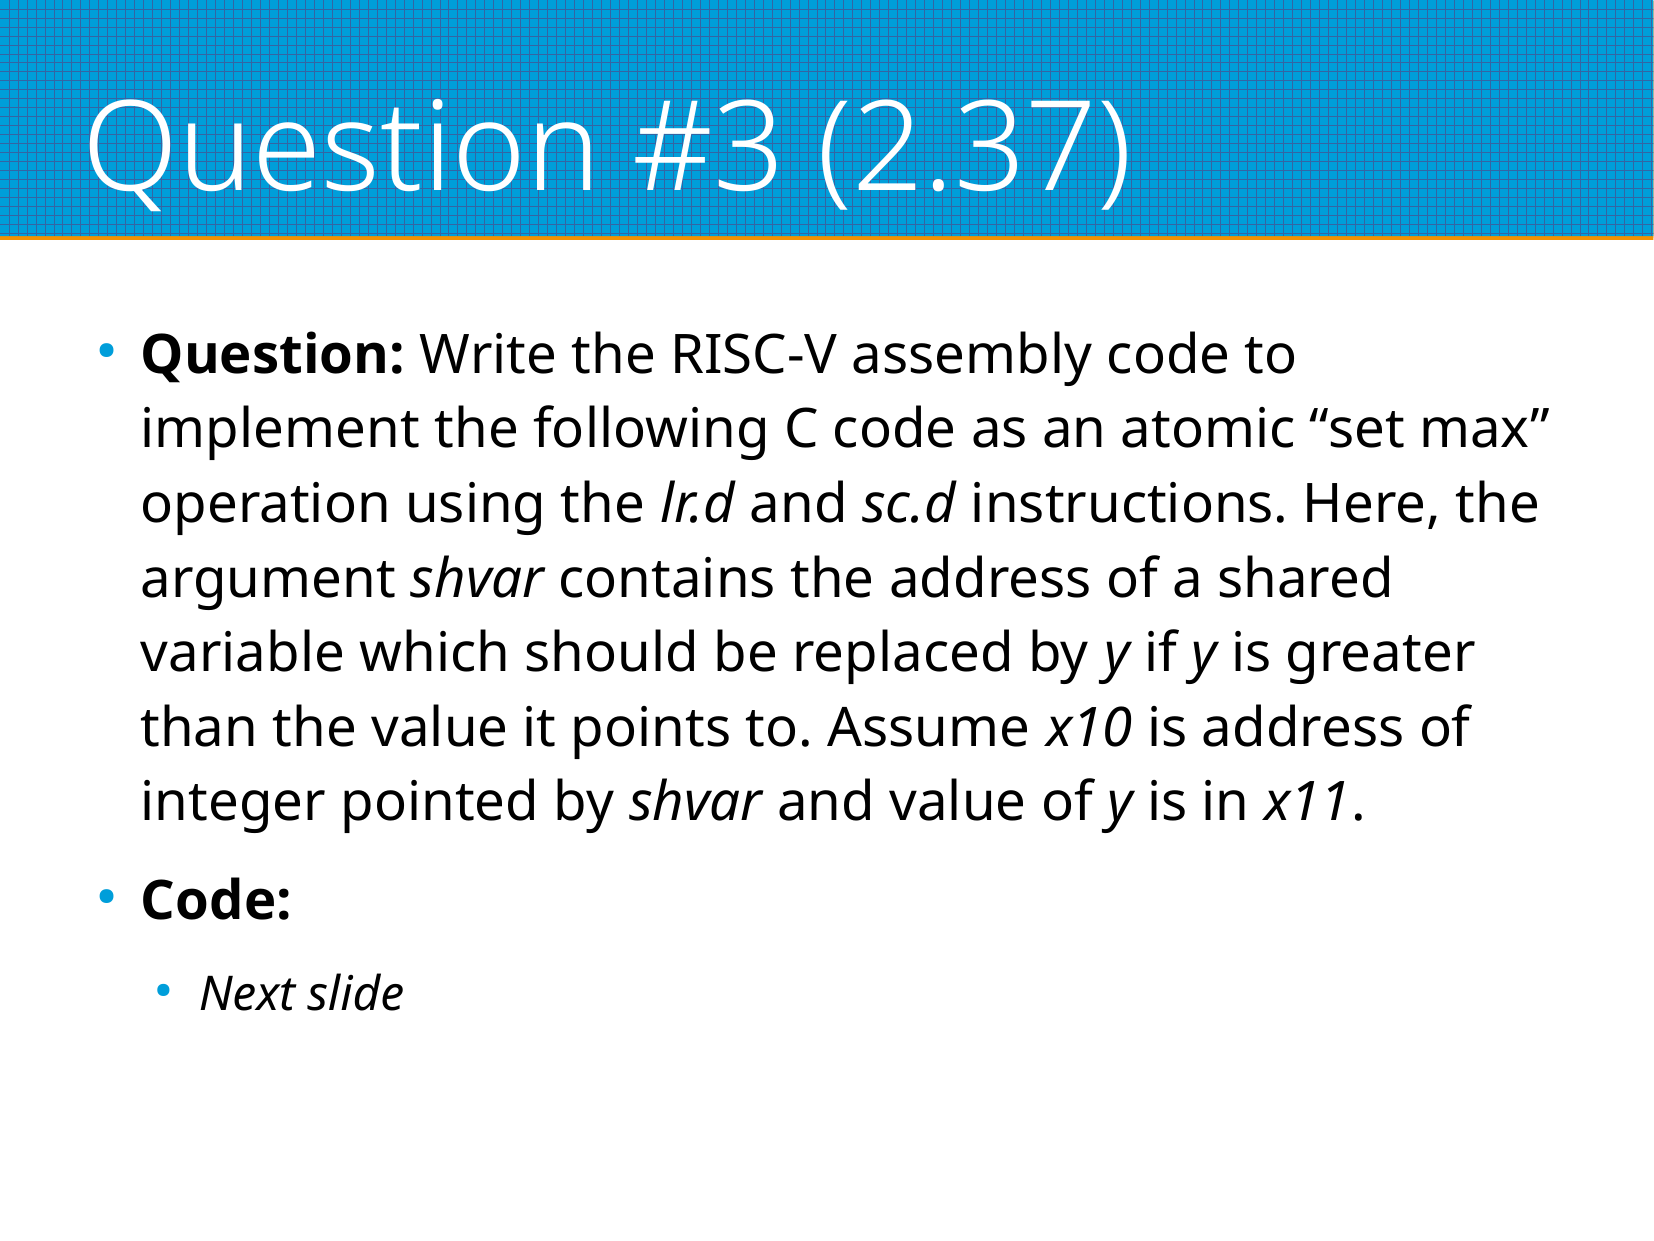

# Question #3 (2.37)
Question: Write the RISC-V assembly code to implement the following C code as an atomic “set max” operation using the lr.d and sc.d instructions. Here, the argument shvar contains the address of a shared variable which should be replaced by y if y is greater than the value it points to. Assume x10 is address of integer pointed by shvar and value of y is in x11.
Code:
Next slide